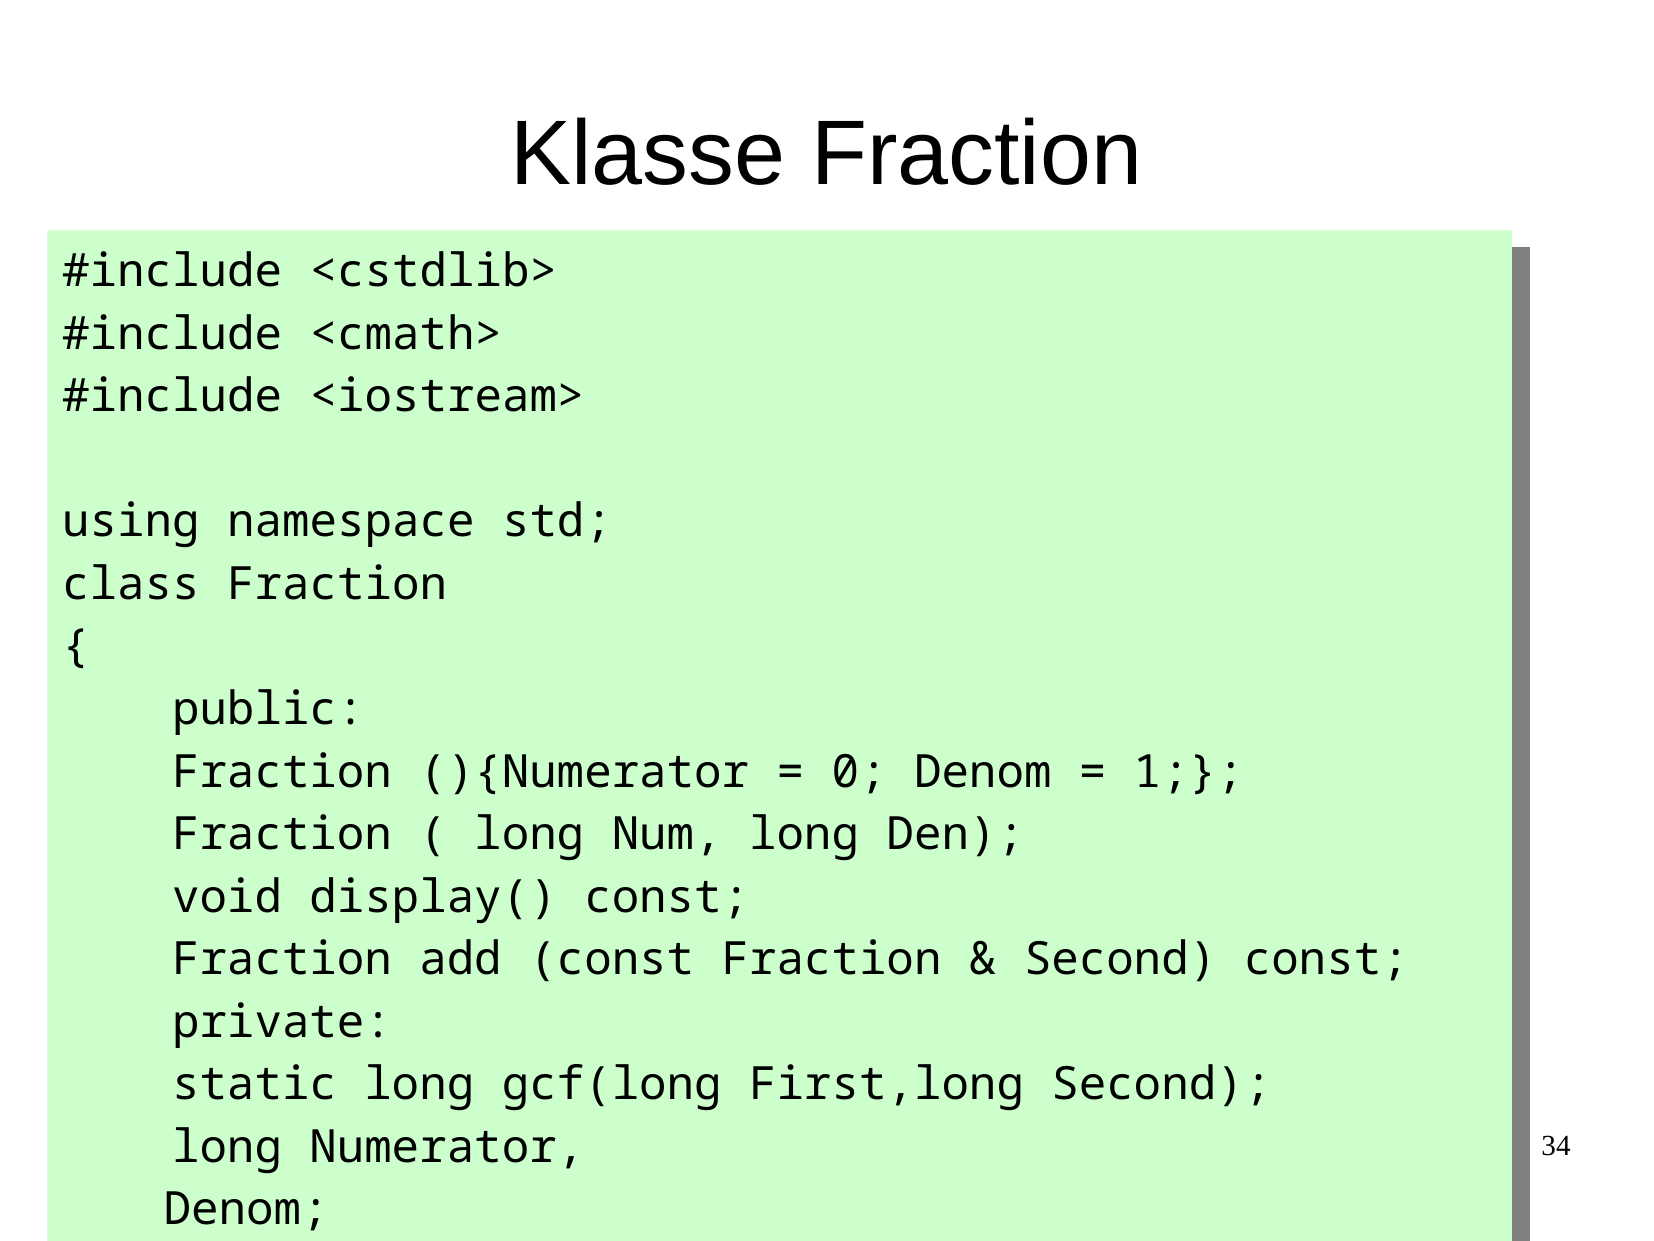

# Klasse Fraction
#include <cstdlib>
#include <cmath>
#include <iostream>
using namespace std;
class Fraction
{
 public:
 Fraction (){Numerator = 0; Denom = 1;};
 Fraction ( long Num, long Den);
 void display() const;
 Fraction add (const Fraction & Second) const;
 private:
 static long gcf(long First,long Second);
 long Numerator,
	 Denom;
};
34